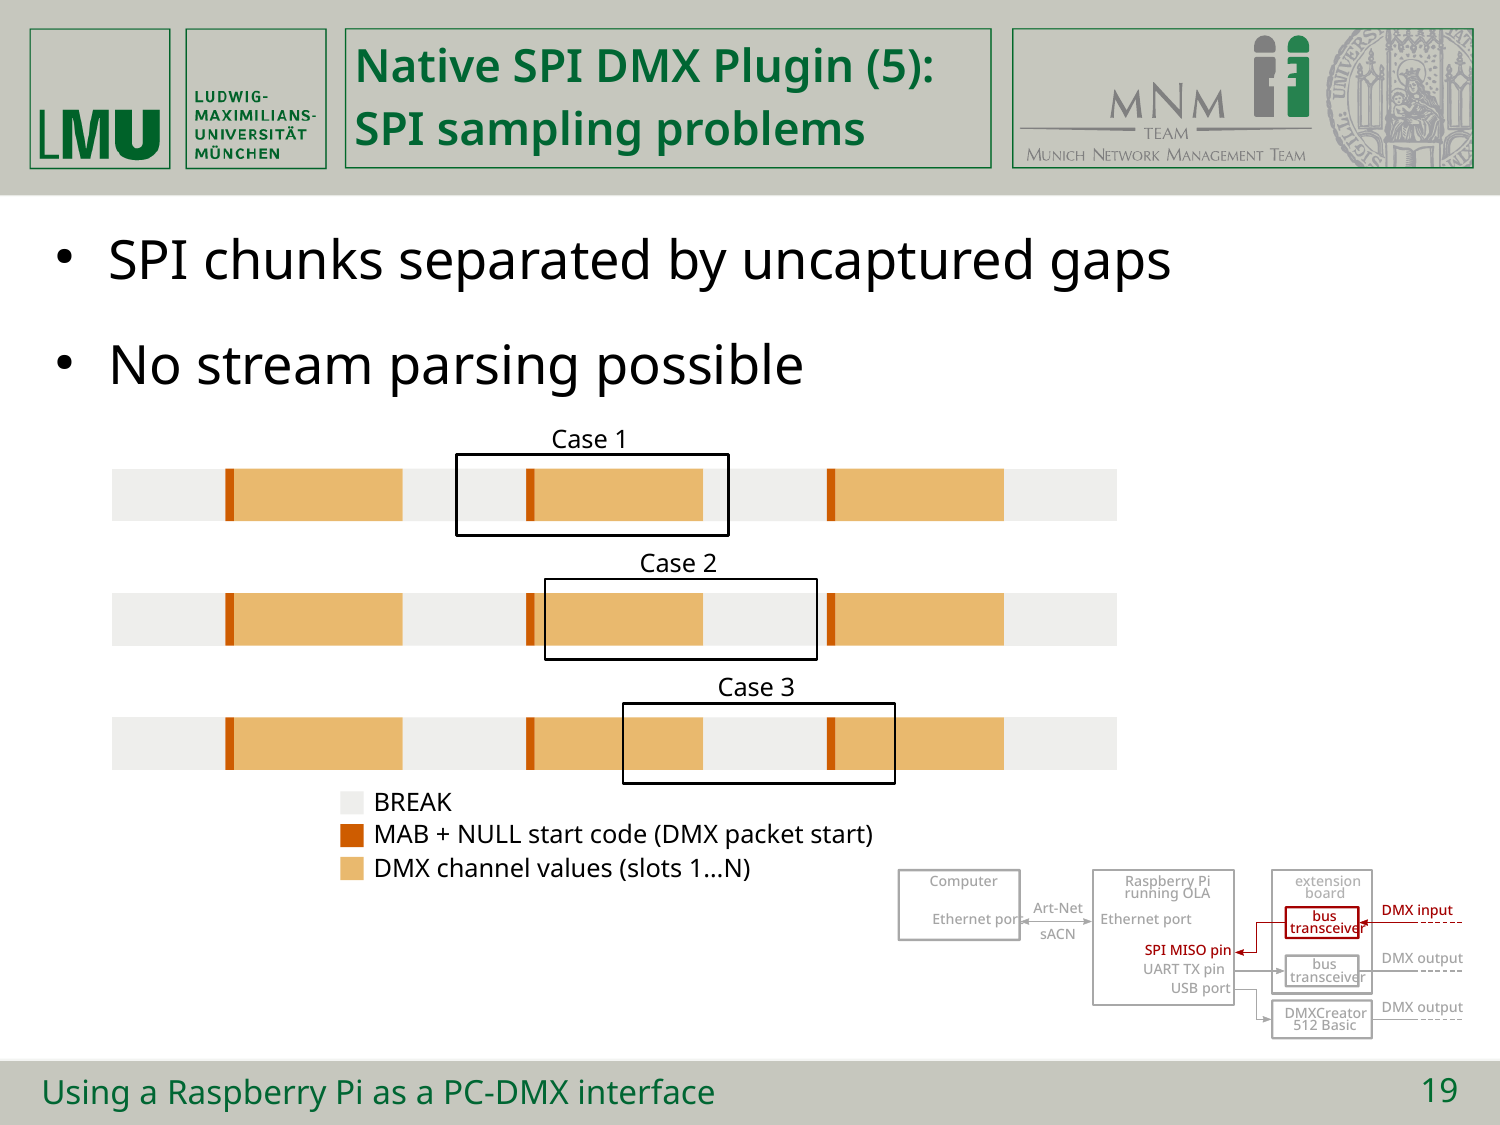

# Native SPI DMX Plugin (5): SPI sampling problems
SPI chunks separated by uncaptured gaps
No stream parsing possible
PC-DMX interface with Raspberry Pi
19